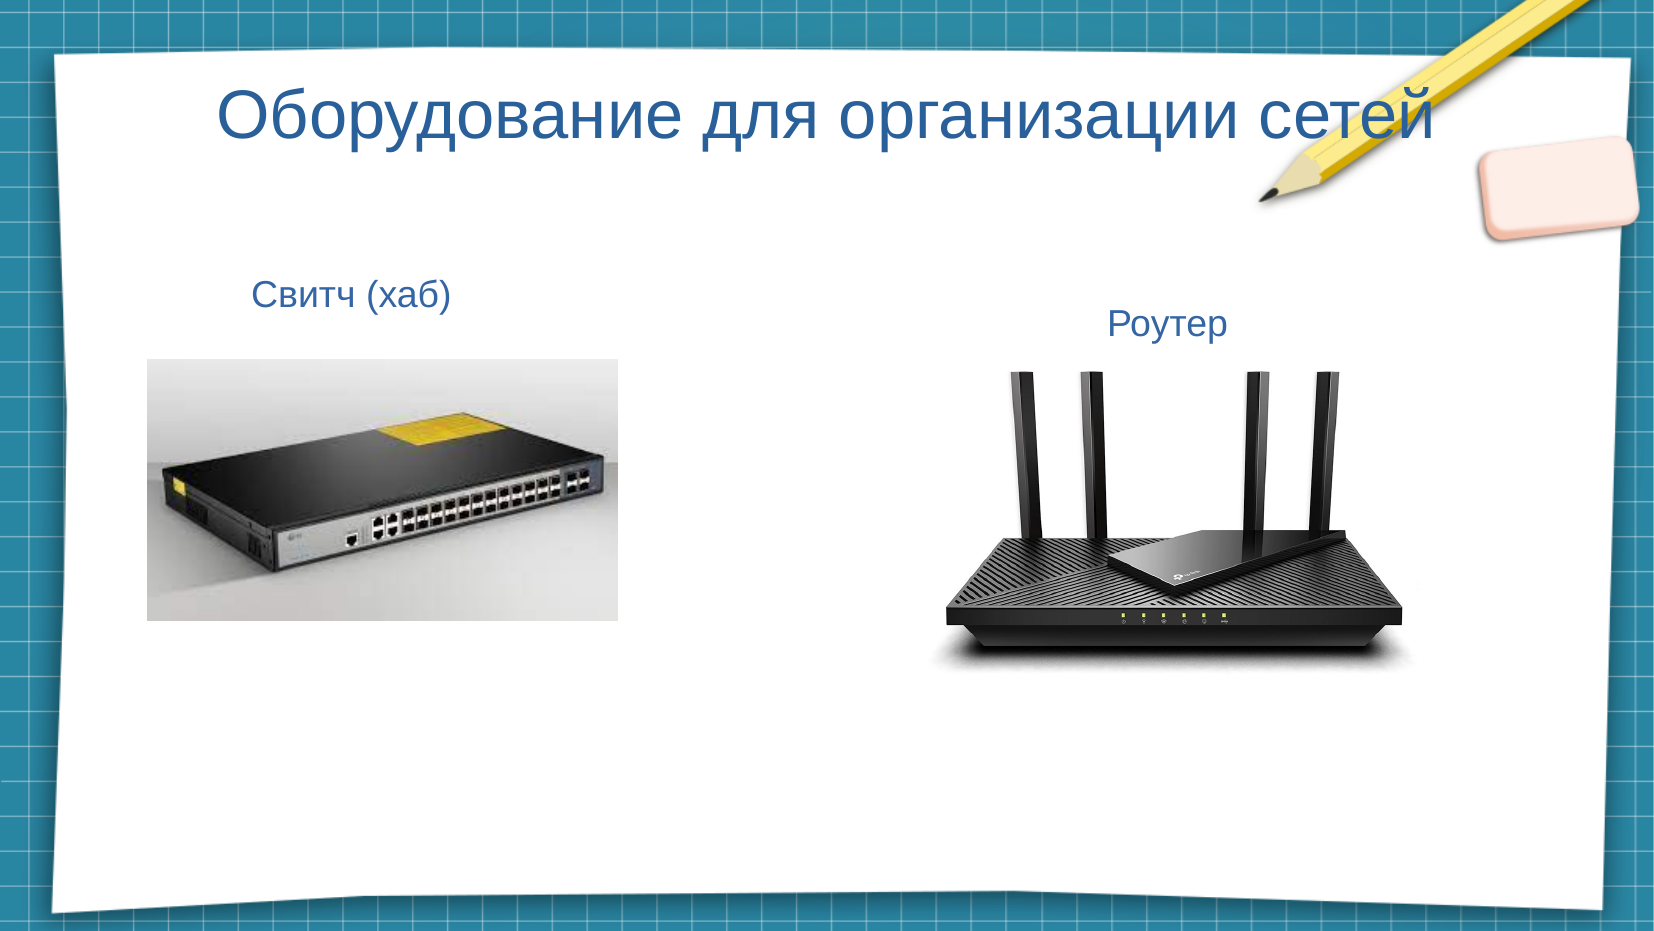

# Оборудование для организации сетей
Свитч (хаб)
Роутер